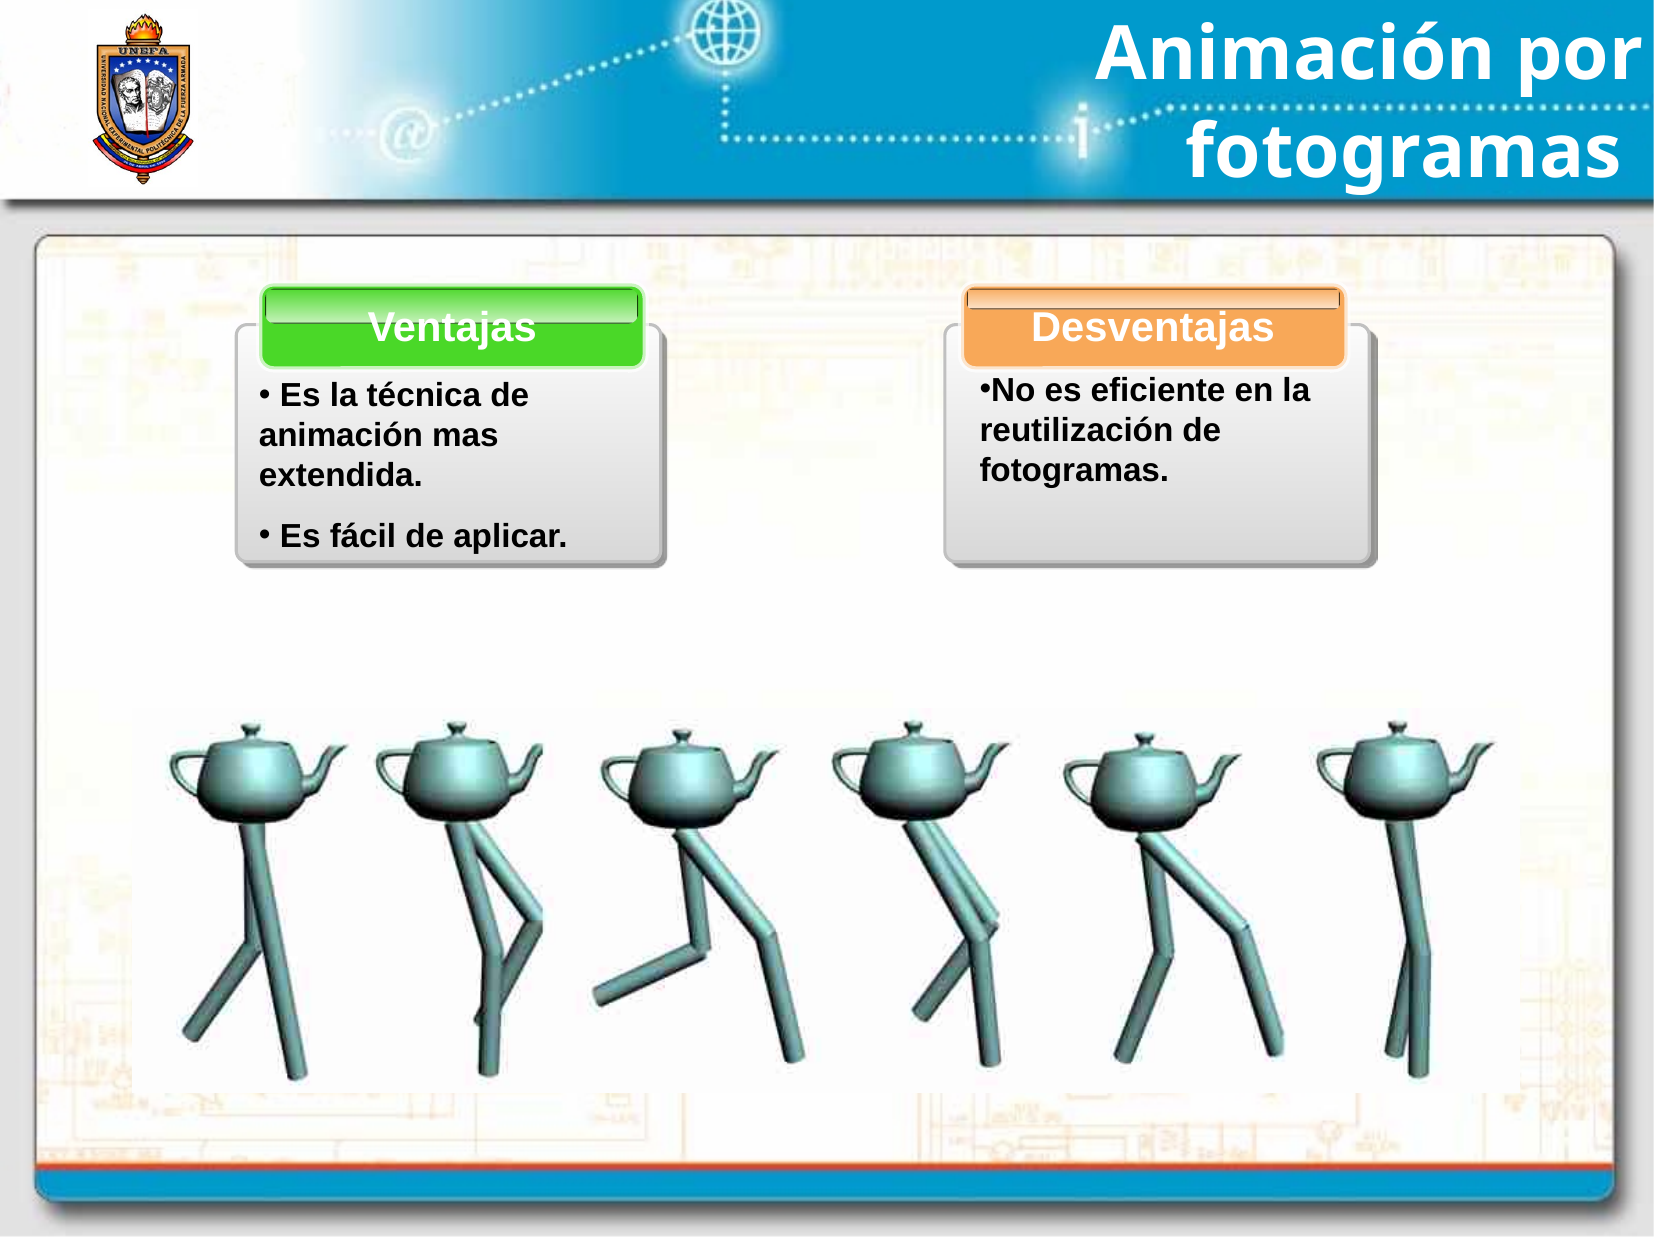

# Animación por fotogramas
Ventajas
Desventajas
No es eficiente en la reutilización de fotogramas.
 Es la técnica de animación mas extendida.
 Es fácil de aplicar.